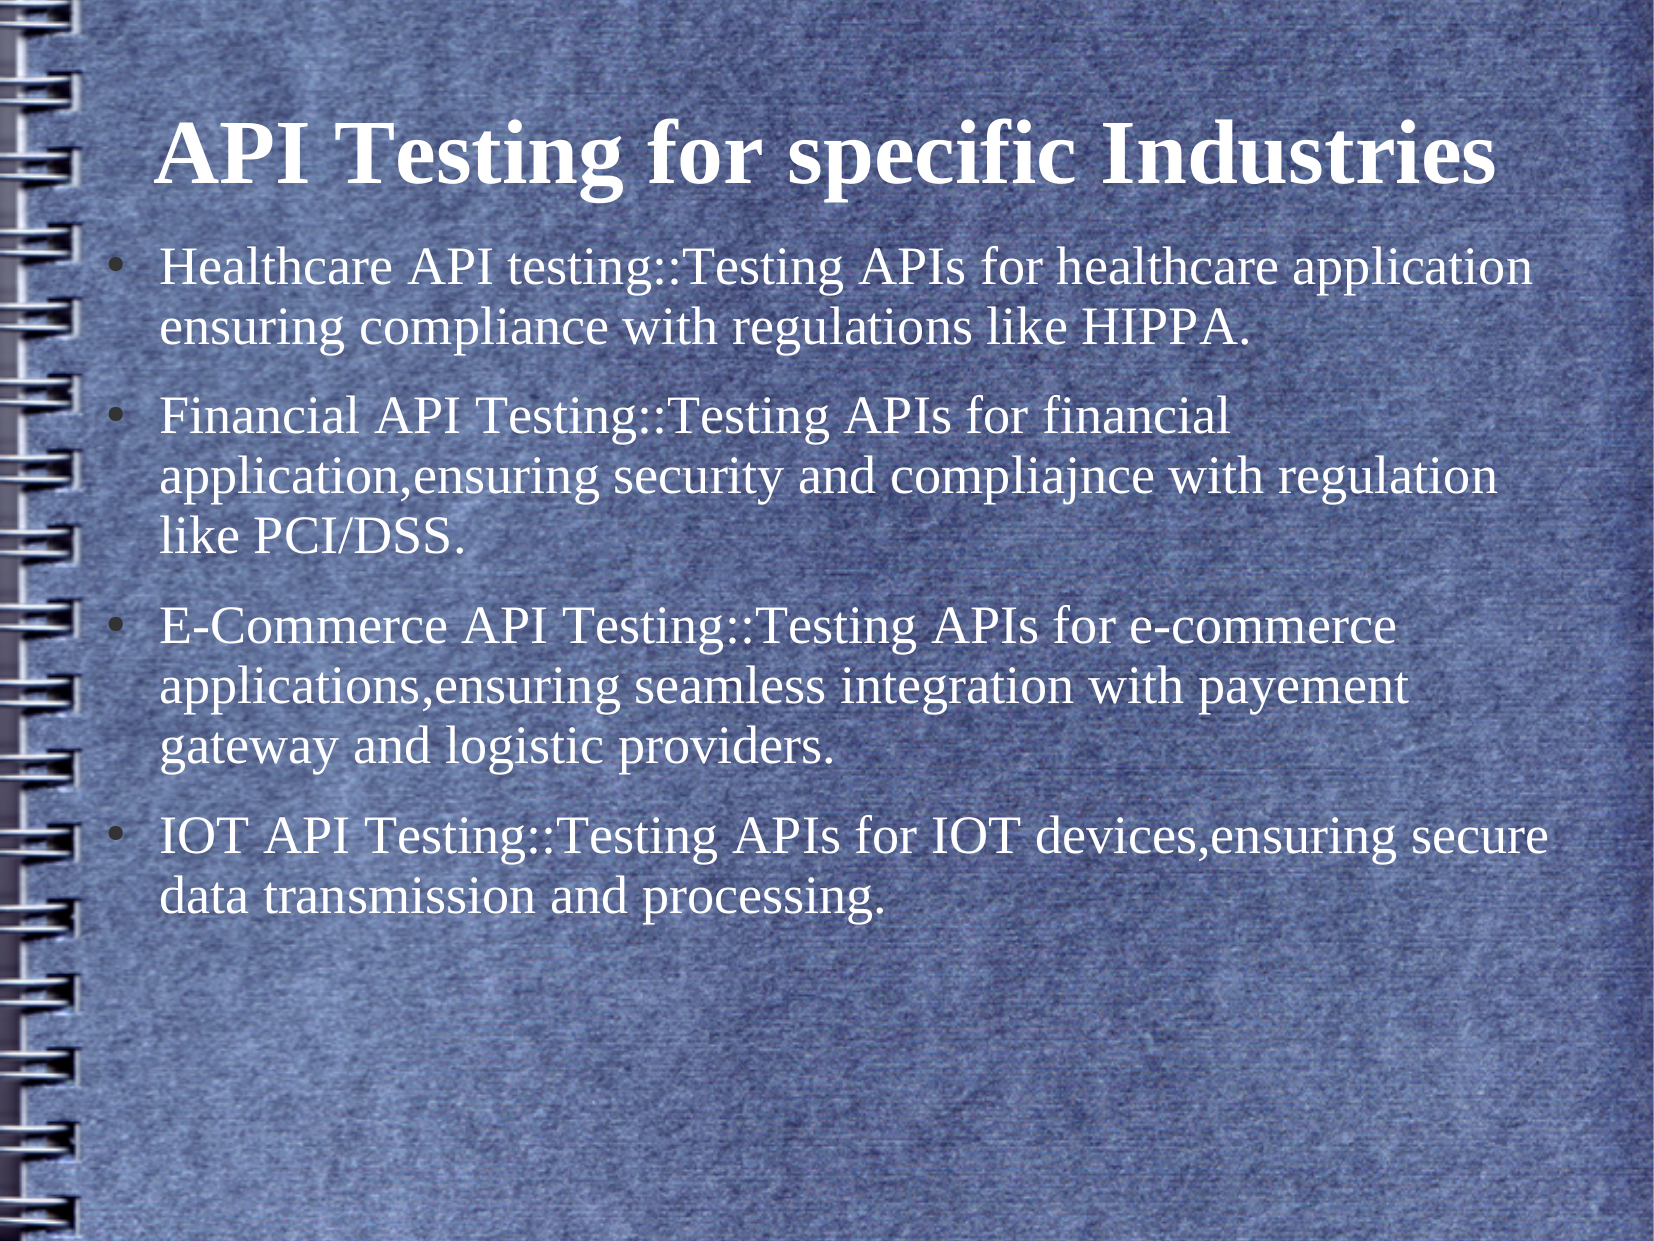

# API Testing for specific Industries
Healthcare API testing::Testing APIs for healthcare application ensuring compliance with regulations like HIPPA.
Financial API Testing::Testing APIs for financial application,ensuring security and compliajnce with regulation like PCI/DSS.
E-Commerce API Testing::Testing APIs for e-commerce applications,ensuring seamless integration with payement gateway and logistic providers.
IOT API Testing::Testing APIs for IOT devices,ensuring secure data transmission and processing.